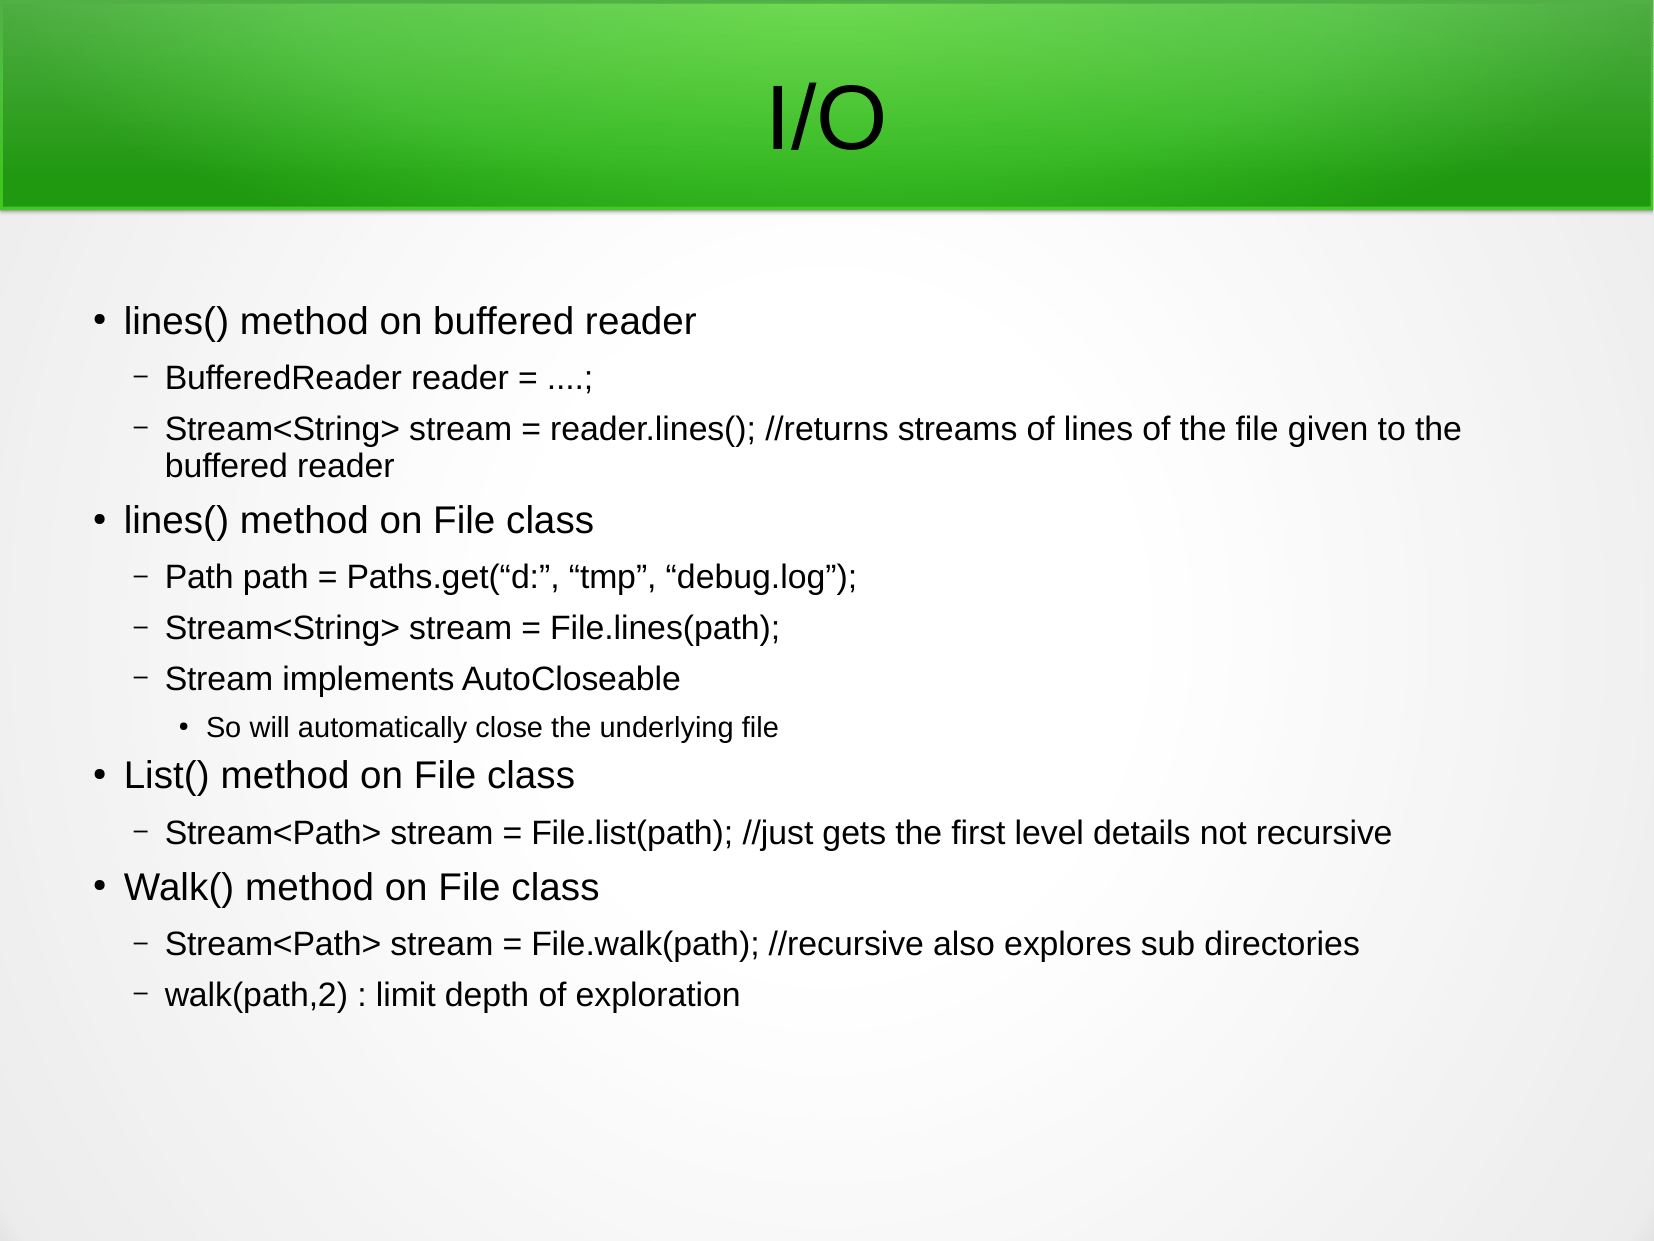

# I/O
lines() method on buffered reader
BufferedReader reader = ....;
Stream<String> stream = reader.lines(); //returns streams of lines of the file given to the buffered reader
lines() method on File class
Path path = Paths.get(“d:”, “tmp”, “debug.log”);
Stream<String> stream = File.lines(path);
Stream implements AutoCloseable
So will automatically close the underlying file
List() method on File class
Stream<Path> stream = File.list(path); //just gets the first level details not recursive
Walk() method on File class
Stream<Path> stream = File.walk(path); //recursive also explores sub directories
walk(path,2) : limit depth of exploration